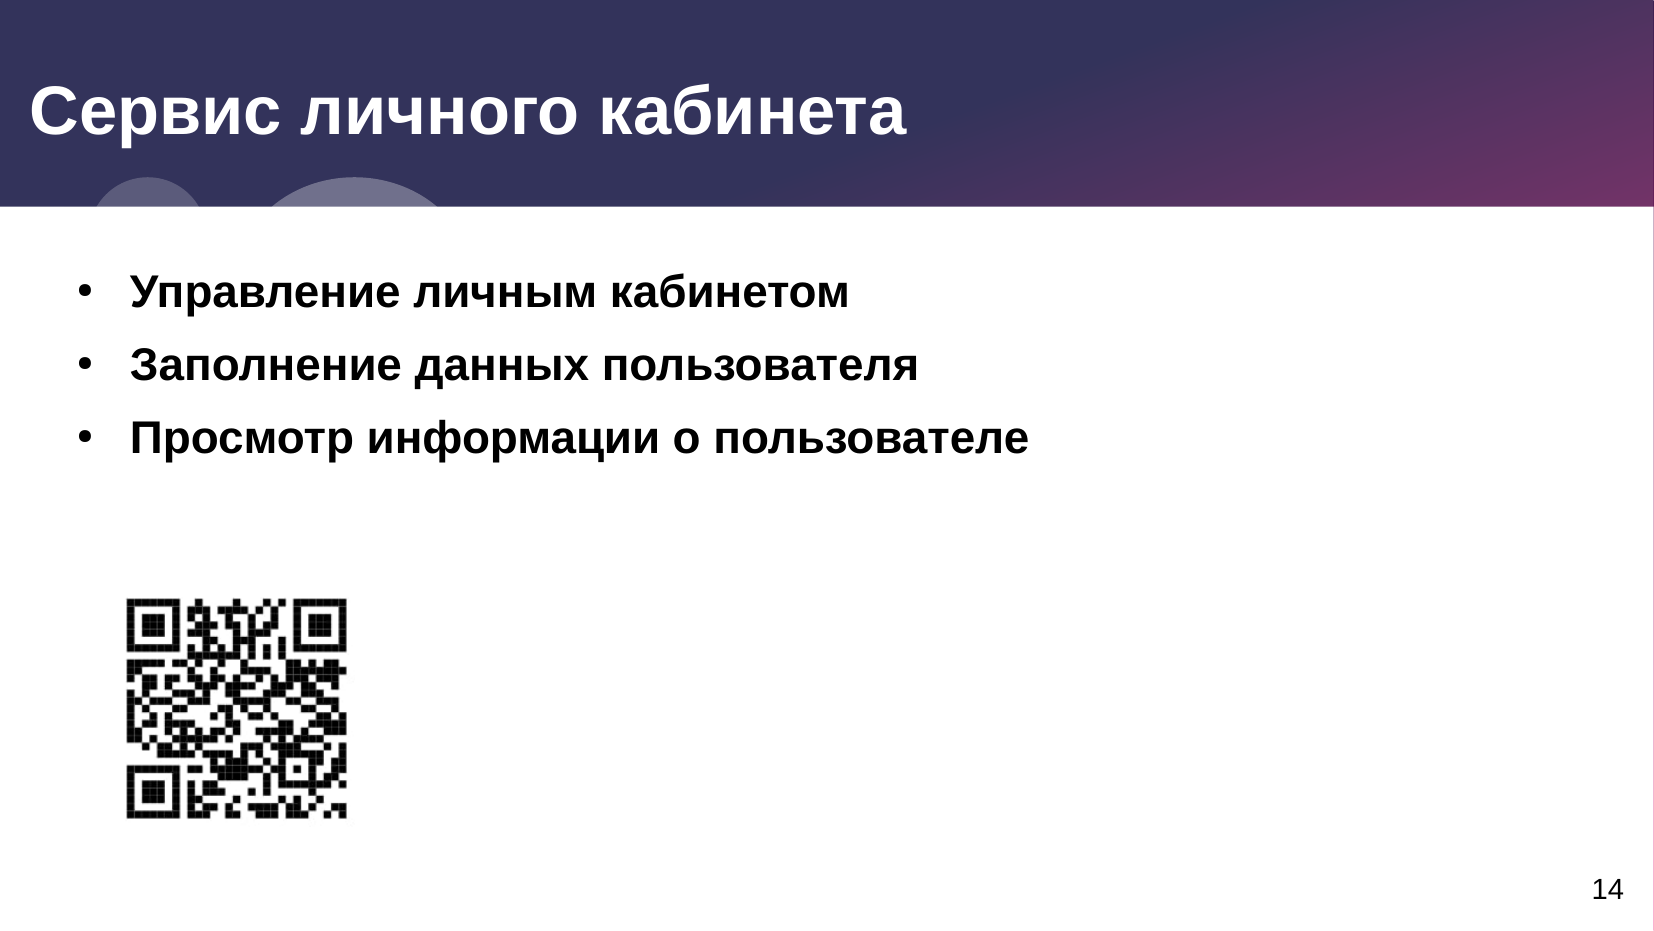

Сервис личного кабинета
# Управление личным кабинетом
Заполнение данных пользователя
Просмотр информации о пользователе